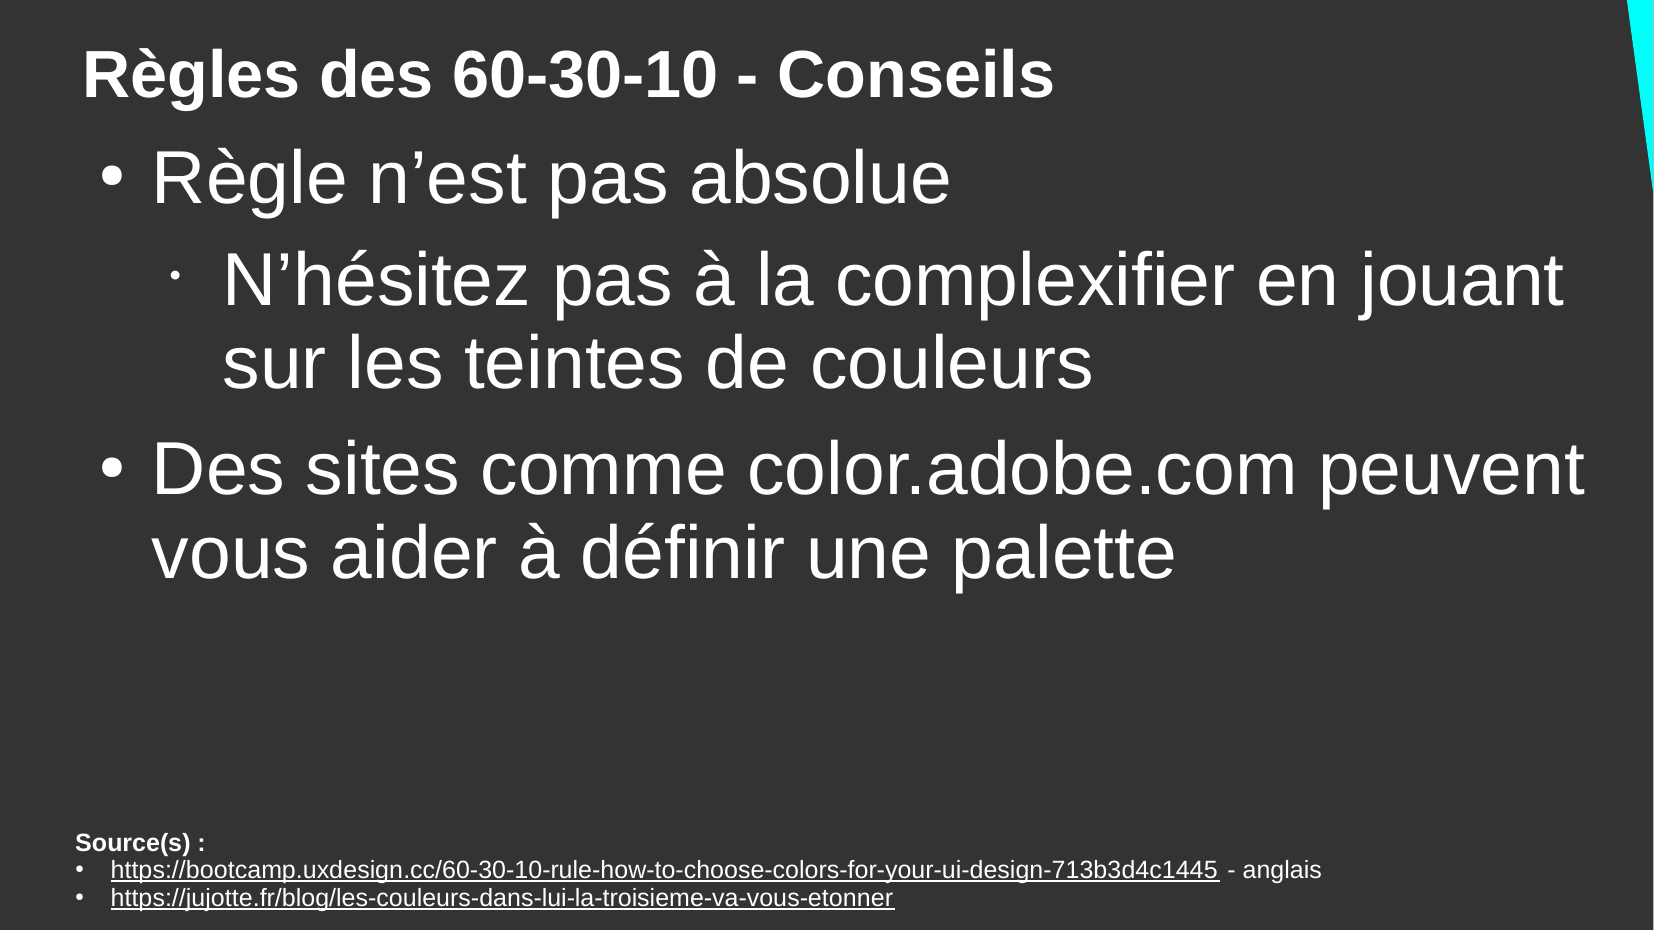

# Règles des 60-30-10 - Conseils
Règle n’est pas absolue
N’hésitez pas à la complexifier en jouant sur les teintes de couleurs
Des sites comme color.adobe.com peuvent vous aider à définir une palette
Source(s) :
https://bootcamp.uxdesign.cc/60-30-10-rule-how-to-choose-colors-for-your-ui-design-713b3d4c1445 - anglais
https://jujotte.fr/blog/les-couleurs-dans-lui-la-troisieme-va-vous-etonner